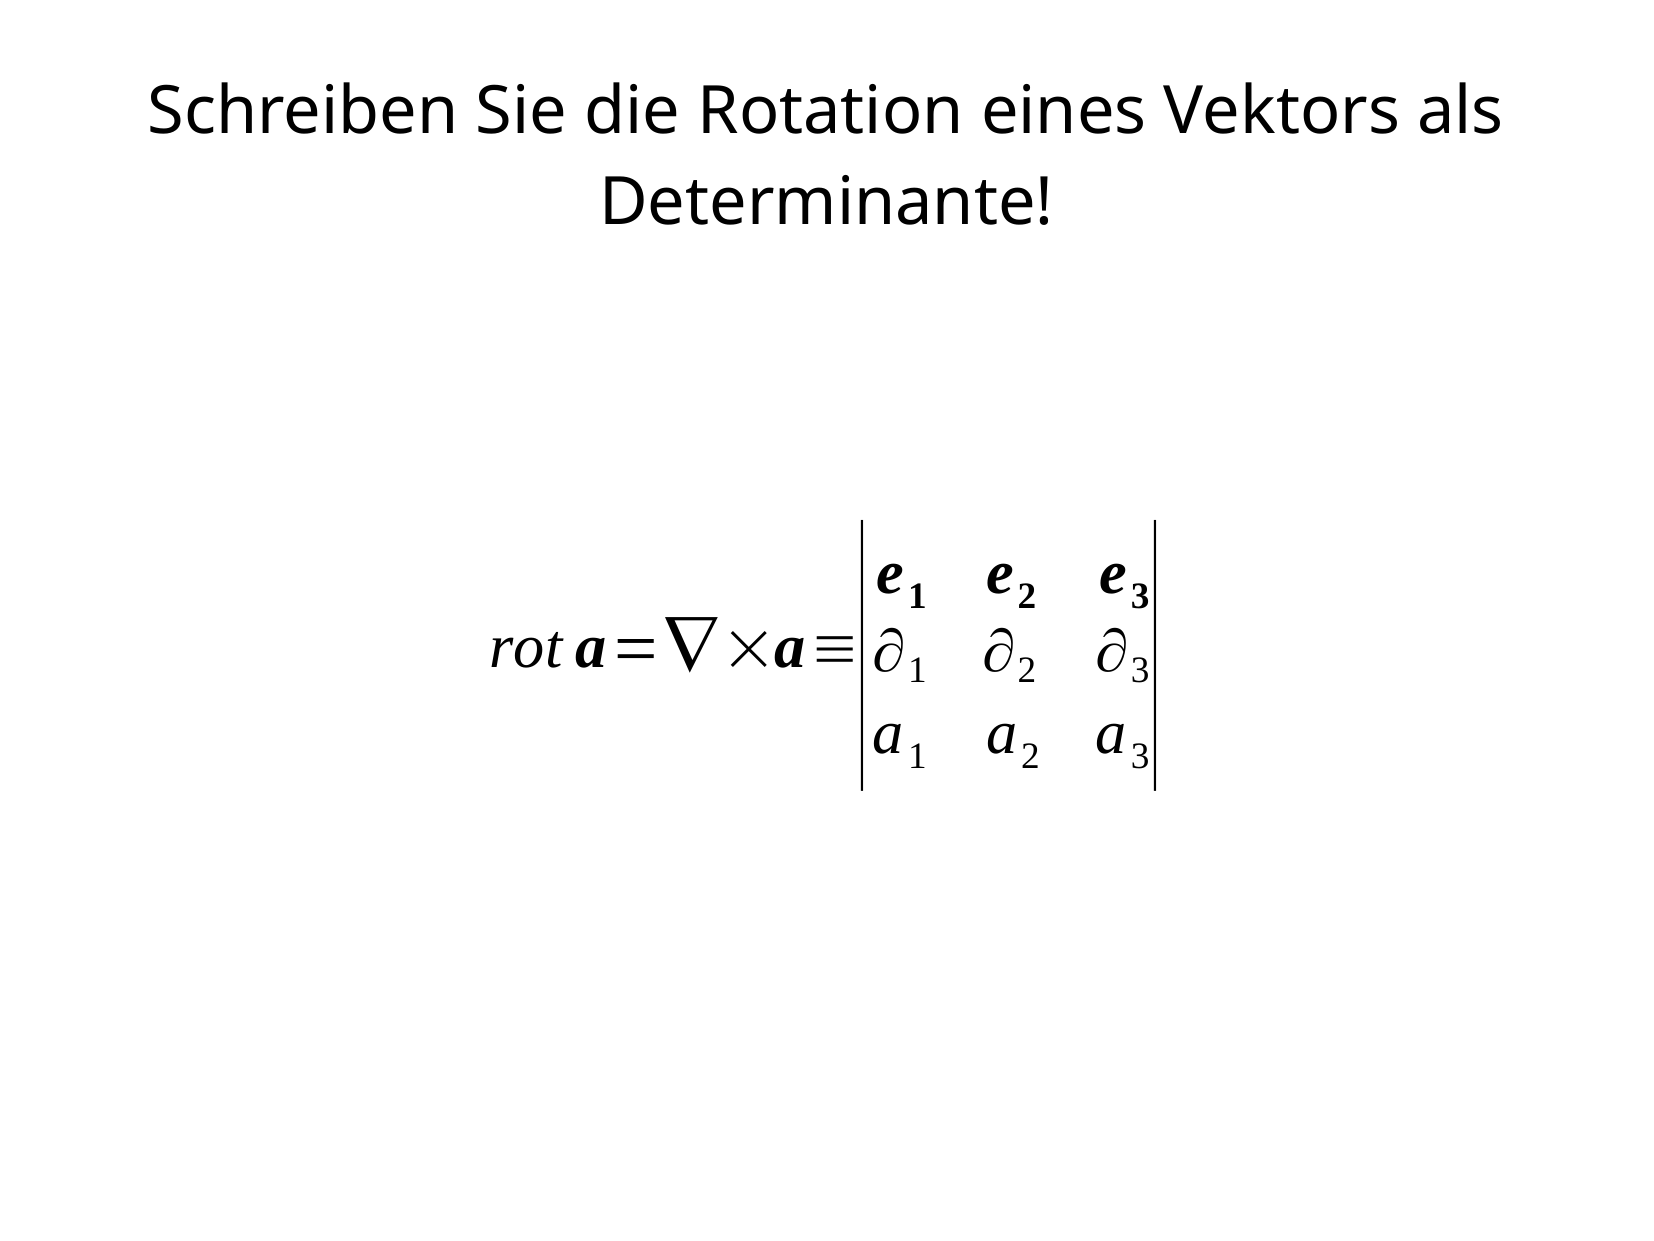

# Schreiben Sie die Rotation eines Vektors als Determinante!